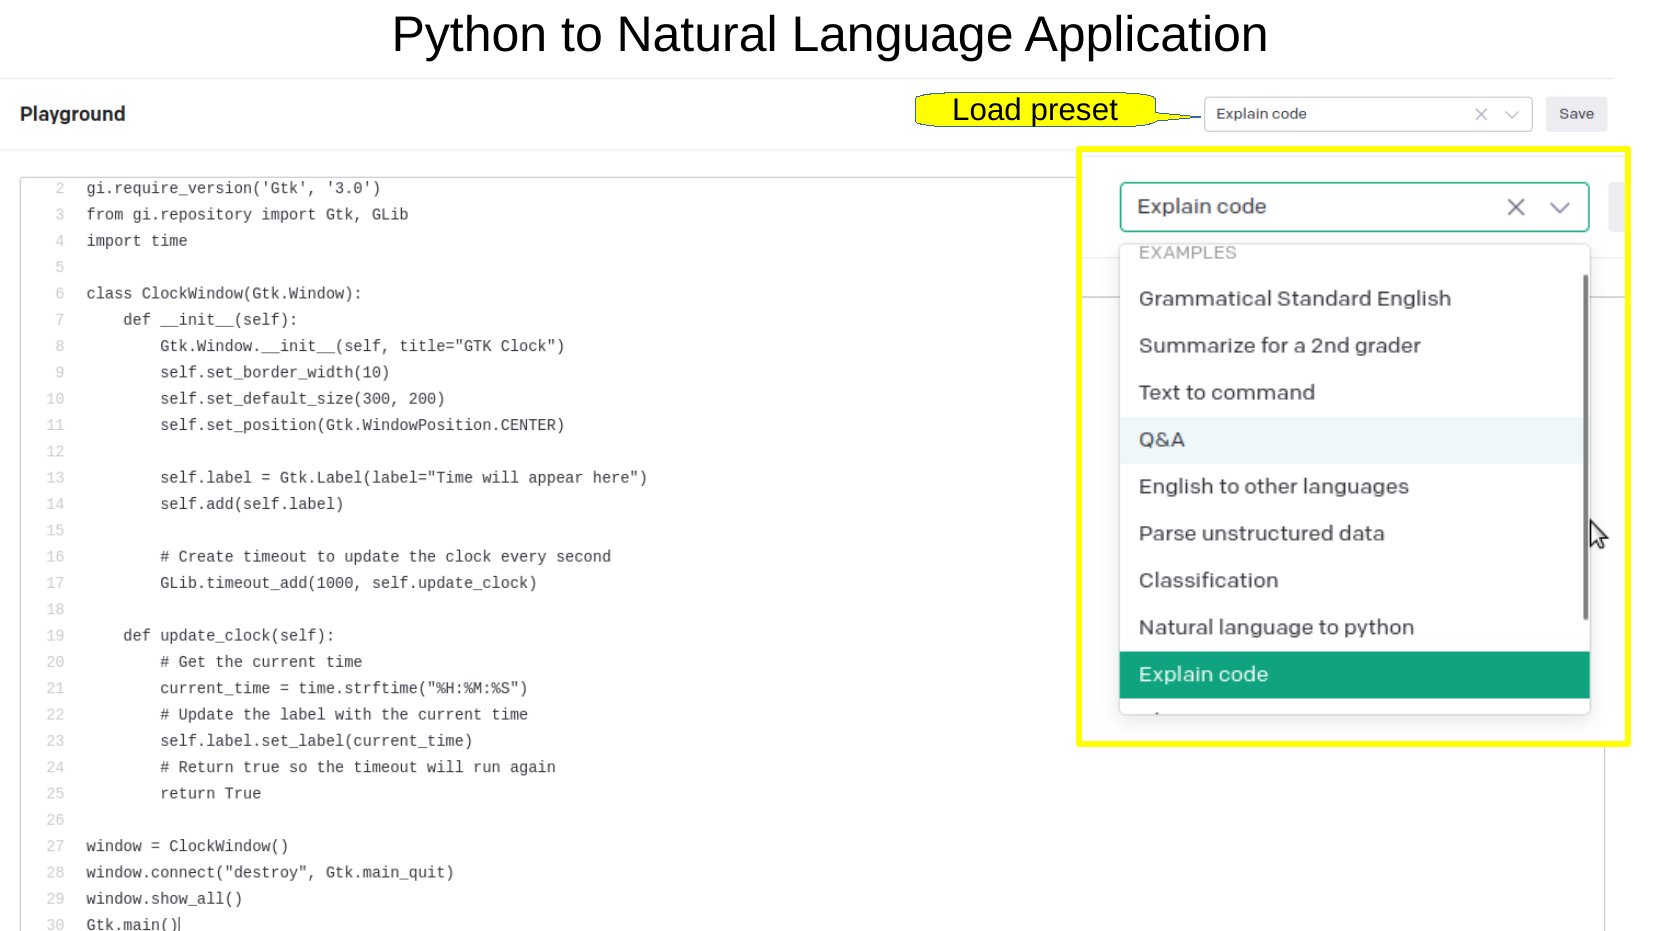

# Python to Natural Language Application
Load preset